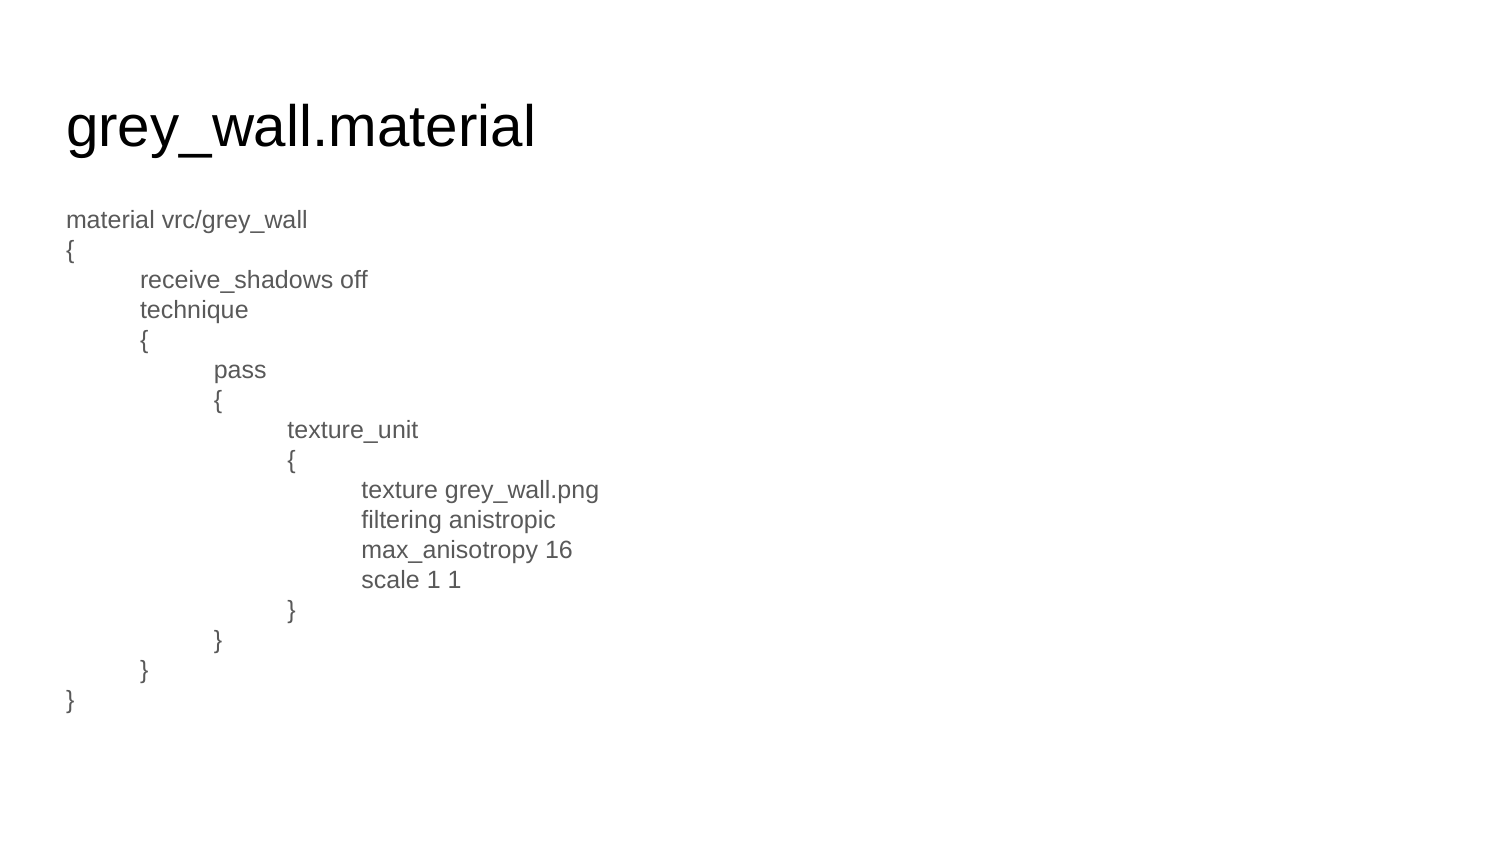

# grey_wall.material
material vrc/grey_wall
{
	receive_shadows off
	technique
	{
		pass
		{
			texture_unit
			{
				texture grey_wall.png
				filtering anistropic
				max_anisotropy 16
				scale 1 1
			}
		}
	}
}